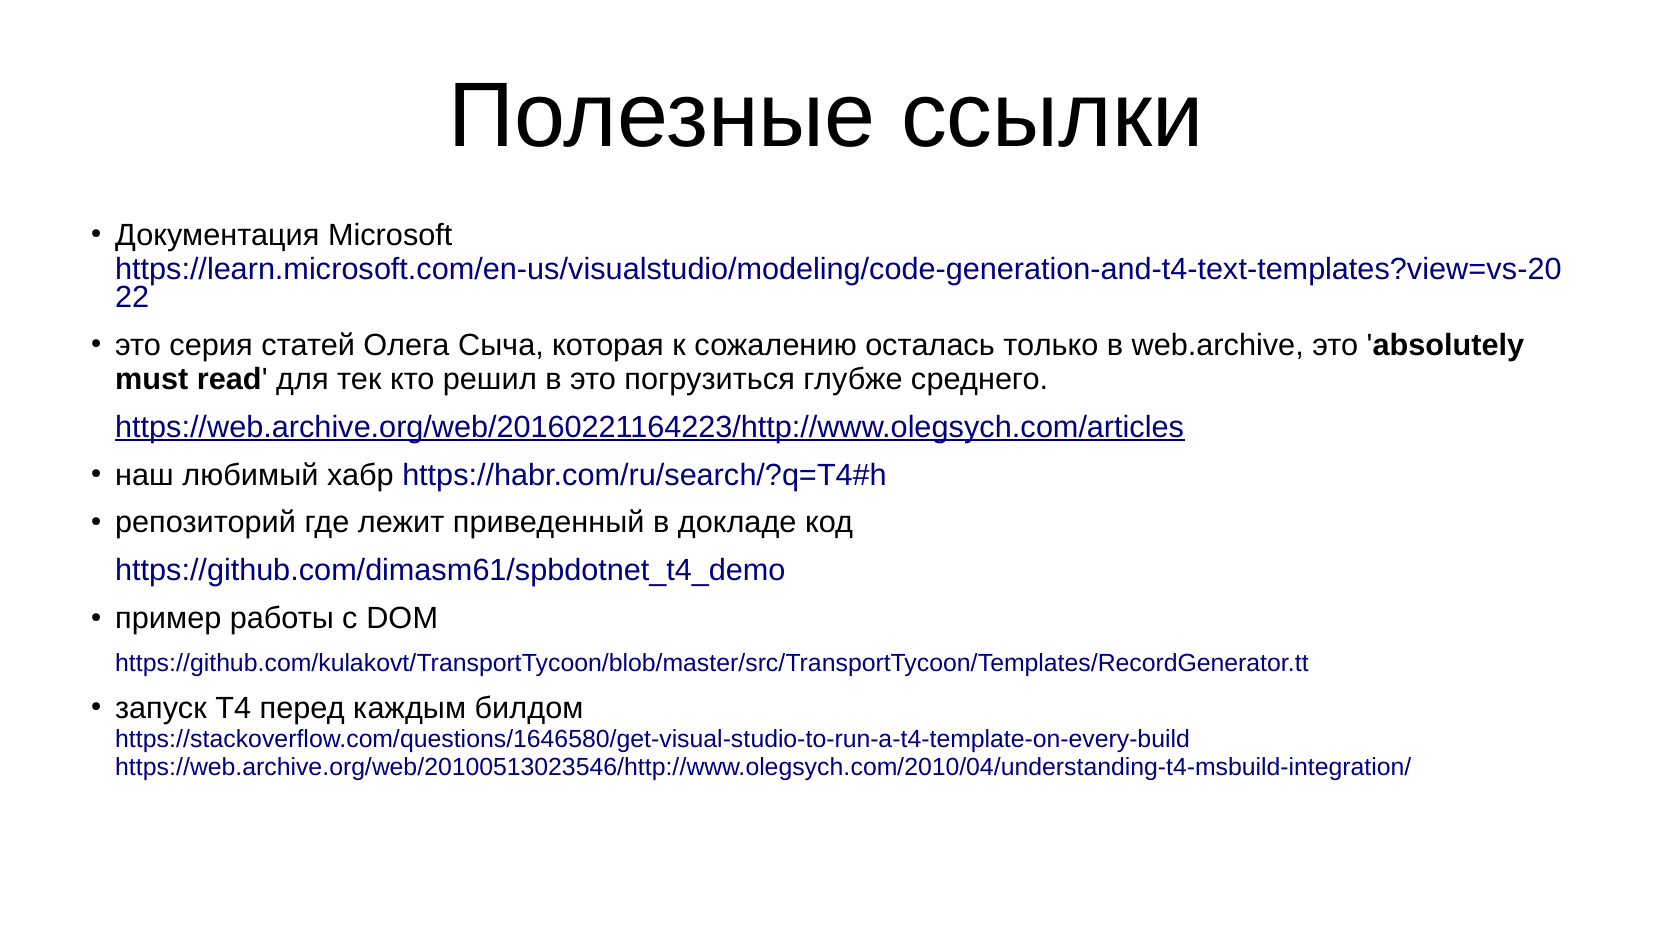

# Полезные ссылки
Документация Microsoft
https://learn.microsoft.com/en-us/visualstudio/modeling/code-generation-and-t4-text-templates?view=vs-2022
это серия статей Олега Сыча, которая к сожалению осталась только в web.archive, это 'absolutely must read' для тек кто решил в это погрузиться глубже среднего.
https://web.archive.org/web/20160221164223/http://www.olegsych.com/articles
наш любимый хабр https://habr.com/ru/search/?q=T4#h
репозиторий где лежит приведенный в докладе код
https://github.com/dimasm61/spbdotnet_t4_demo
пример работы с DOM
https://github.com/kulakovt/TransportTycoon/blob/master/src/TransportTycoon/Templates/RecordGenerator.tt
запуск T4 перед каждым билдом
https://stackoverflow.com/questions/1646580/get-visual-studio-to-run-a-t4-template-on-every-buildhttps://web.archive.org/web/20100513023546/http://www.olegsych.com/2010/04/understanding-t4-msbuild-integration/